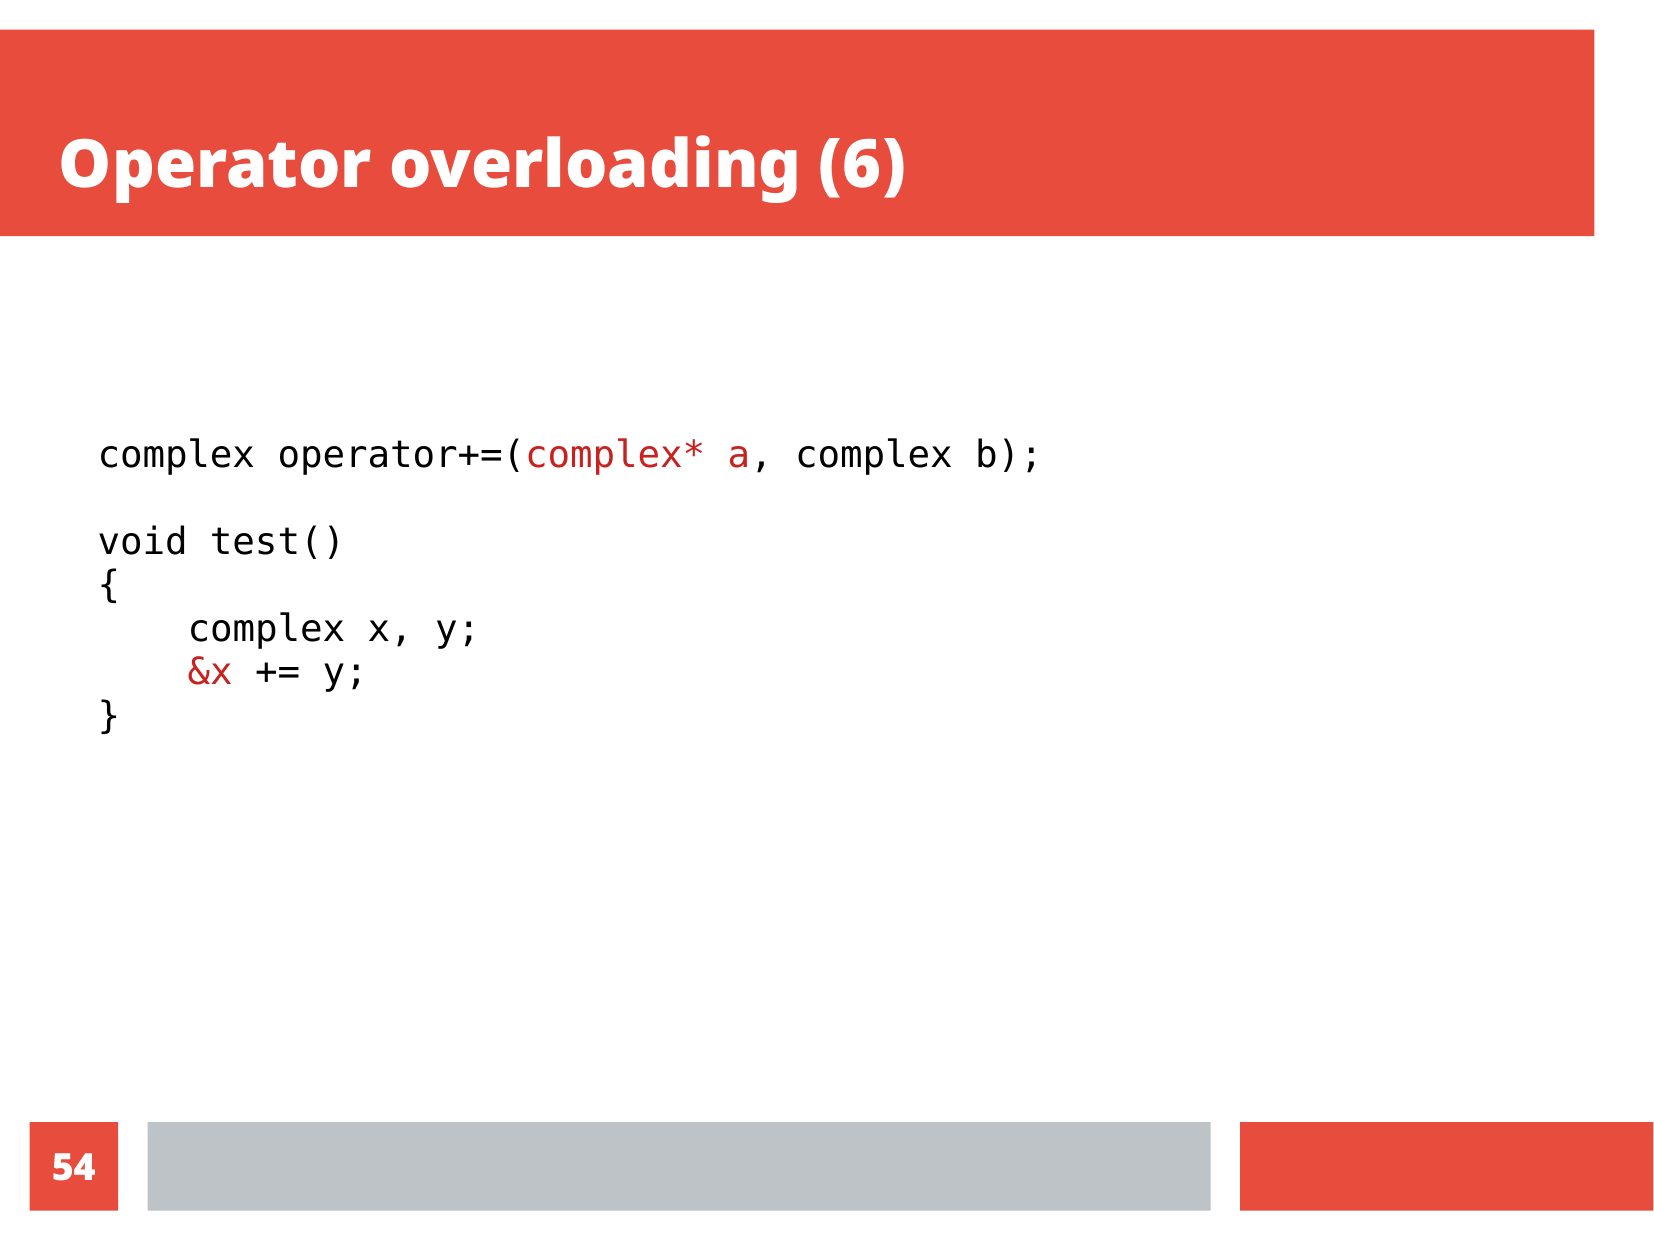

# Operator overloading (6)
complex operator+=(complex* a, complex b);
void test()
{
 complex x, y;
 &x += y;
}
54